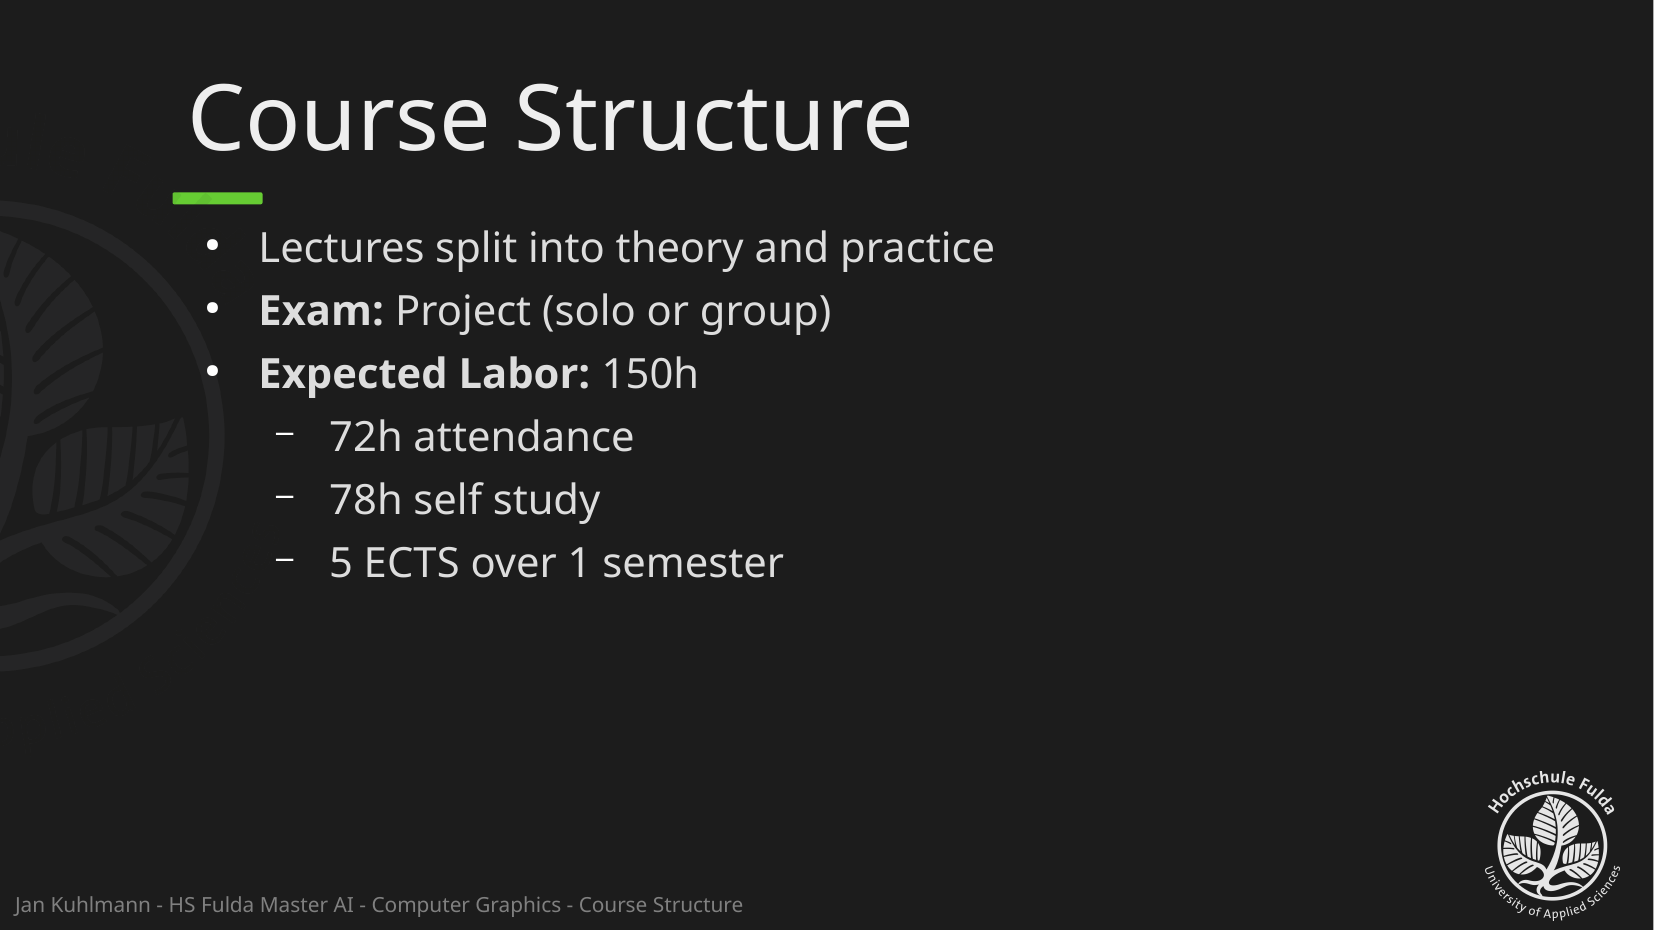

# Course Structure
Lectures split into theory and practice
Exam: Project (solo or group)
Expected Labor: 150h
72h attendance
78h self study
5 ECTS over 1 semester
Jan Kuhlmann - HS Fulda Master AI - Computer Graphics - Course Structure